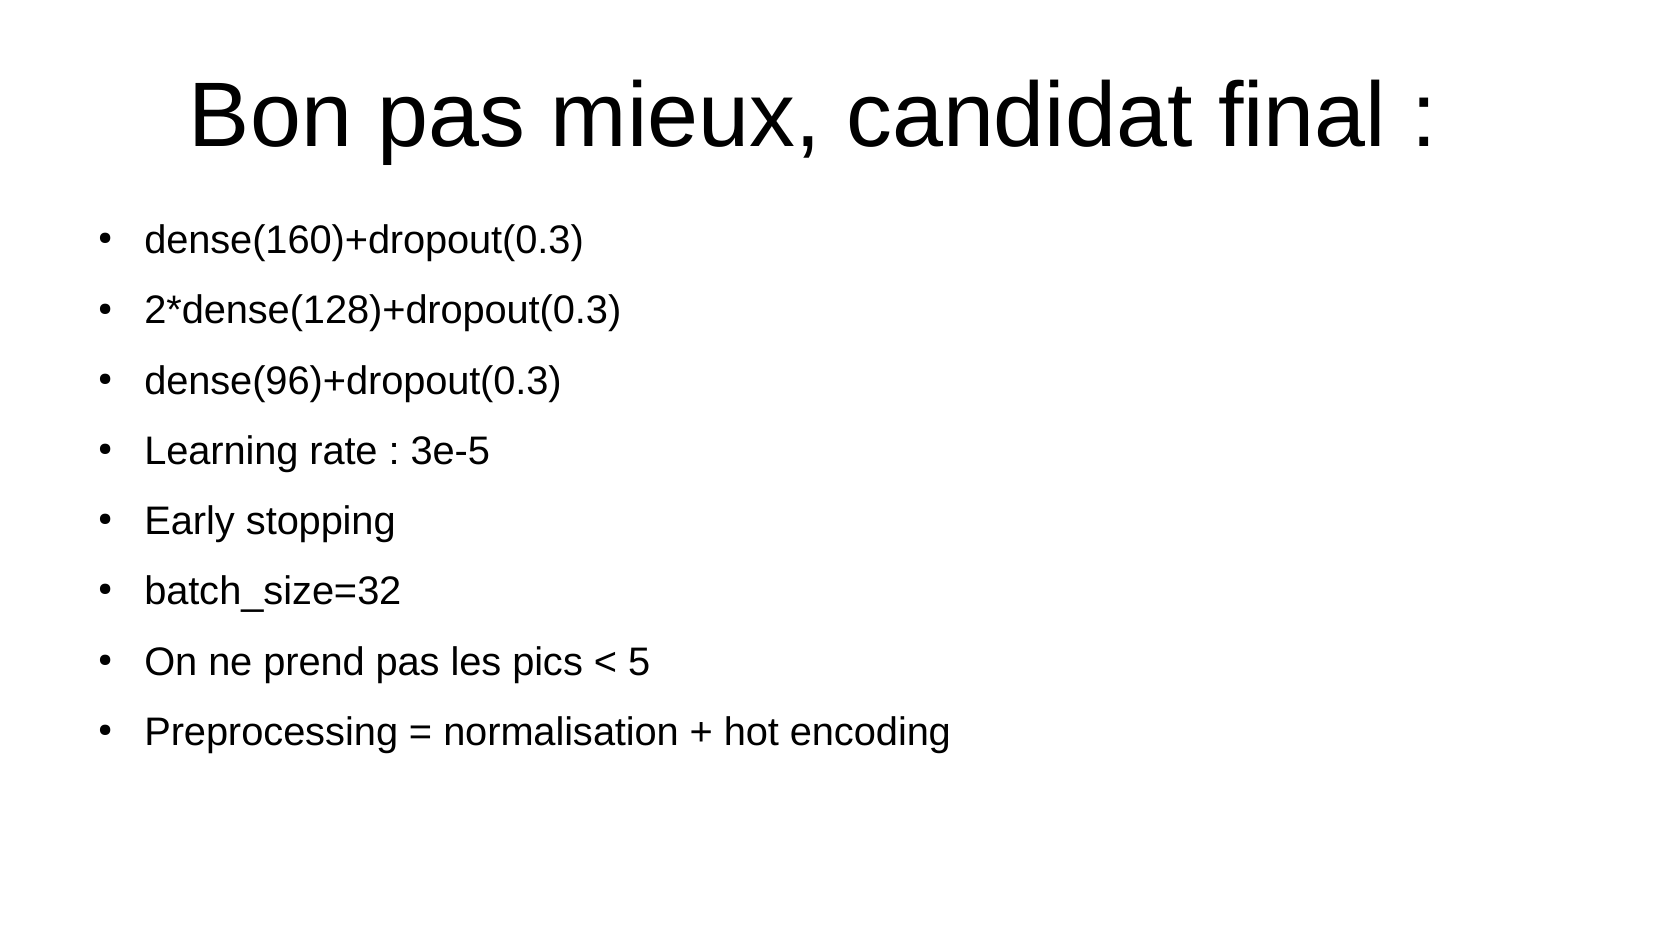

# Bon pas mieux, candidat final :
dense(160)+dropout(0.3)
2*dense(128)+dropout(0.3)
dense(96)+dropout(0.3)
Learning rate : 3e-5
Early stopping
batch_size=32
On ne prend pas les pics < 5
Preprocessing = normalisation + hot encoding